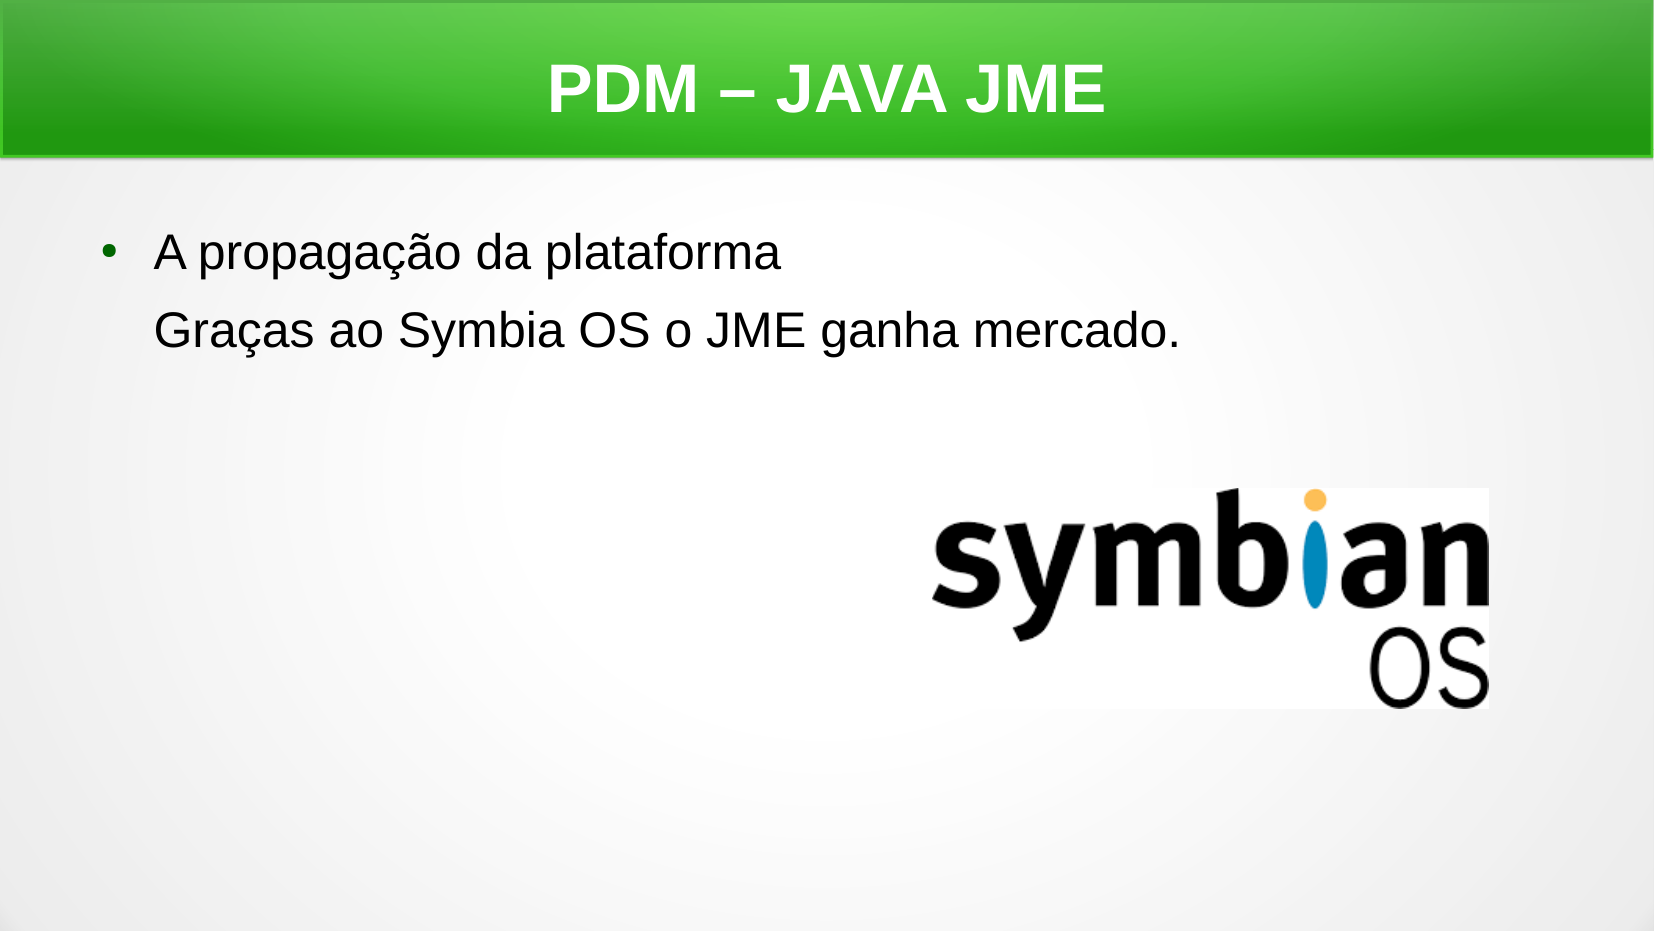

# PDM – JAVA JME
A propagação da plataforma
Graças ao Symbia OS o JME ganha mercado.